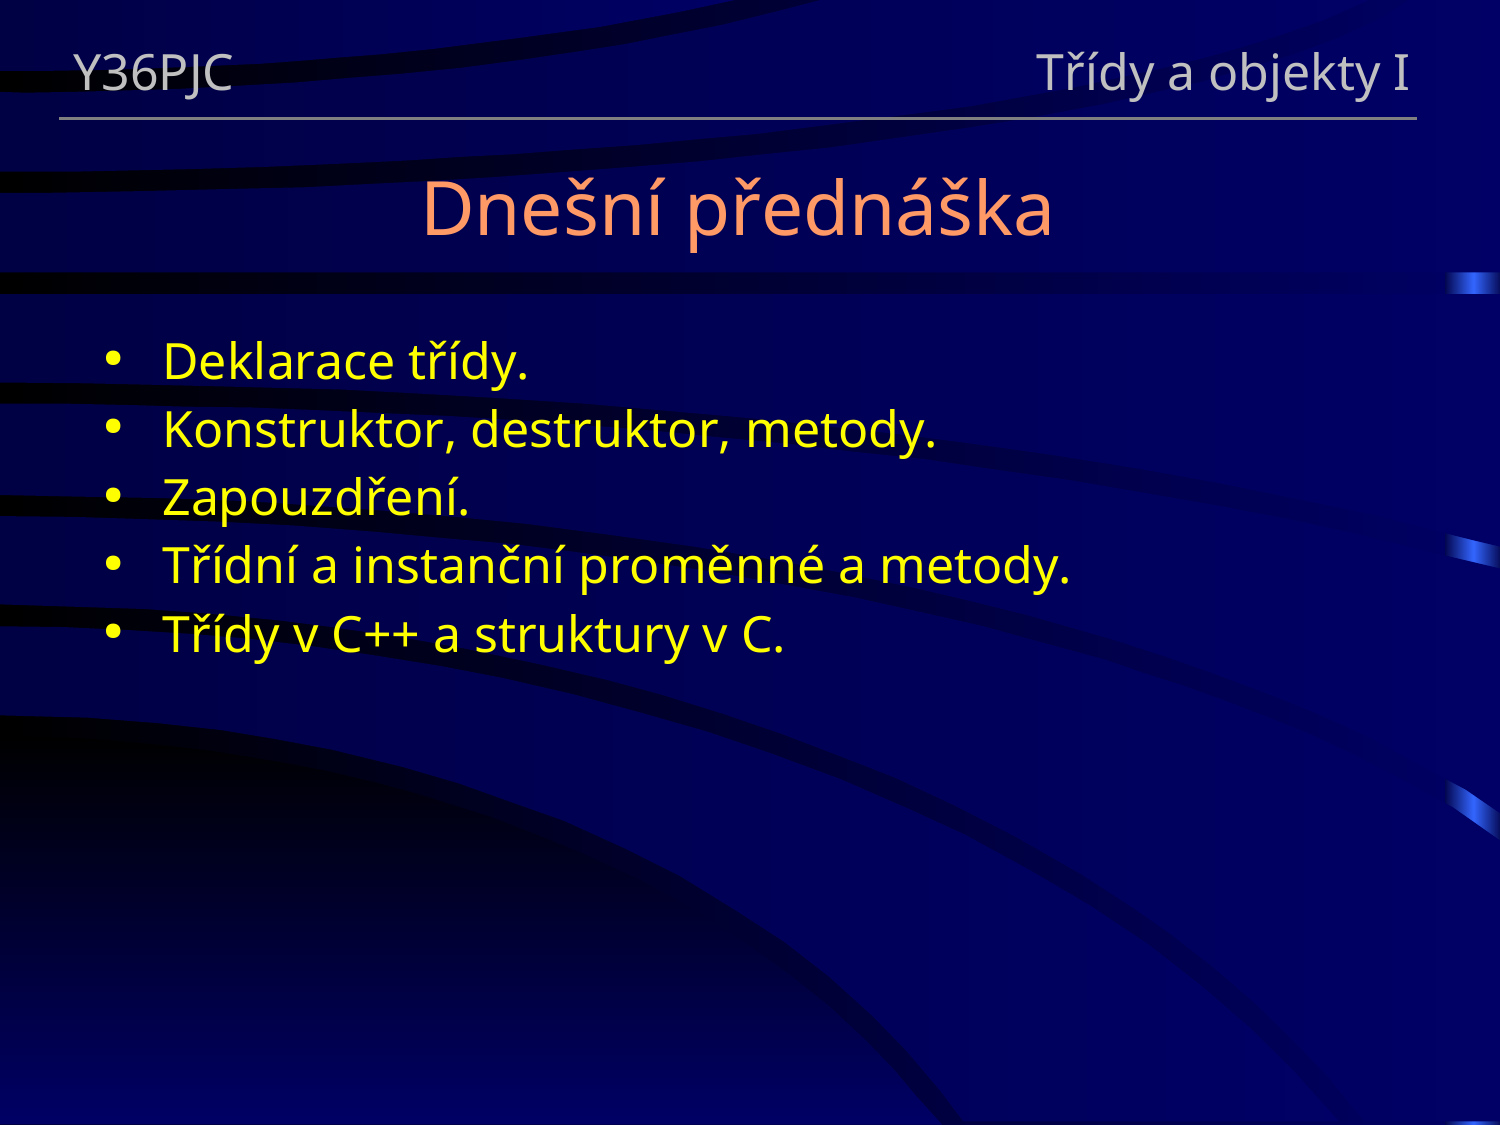

Y36PJC
Třídy a objekty I
Dnešní přednáška
Deklarace třídy.
Konstruktor, destruktor, metody.
Zapouzdření.
Třídní a instanční proměnné a metody.
Třídy v C++ a struktury v C.